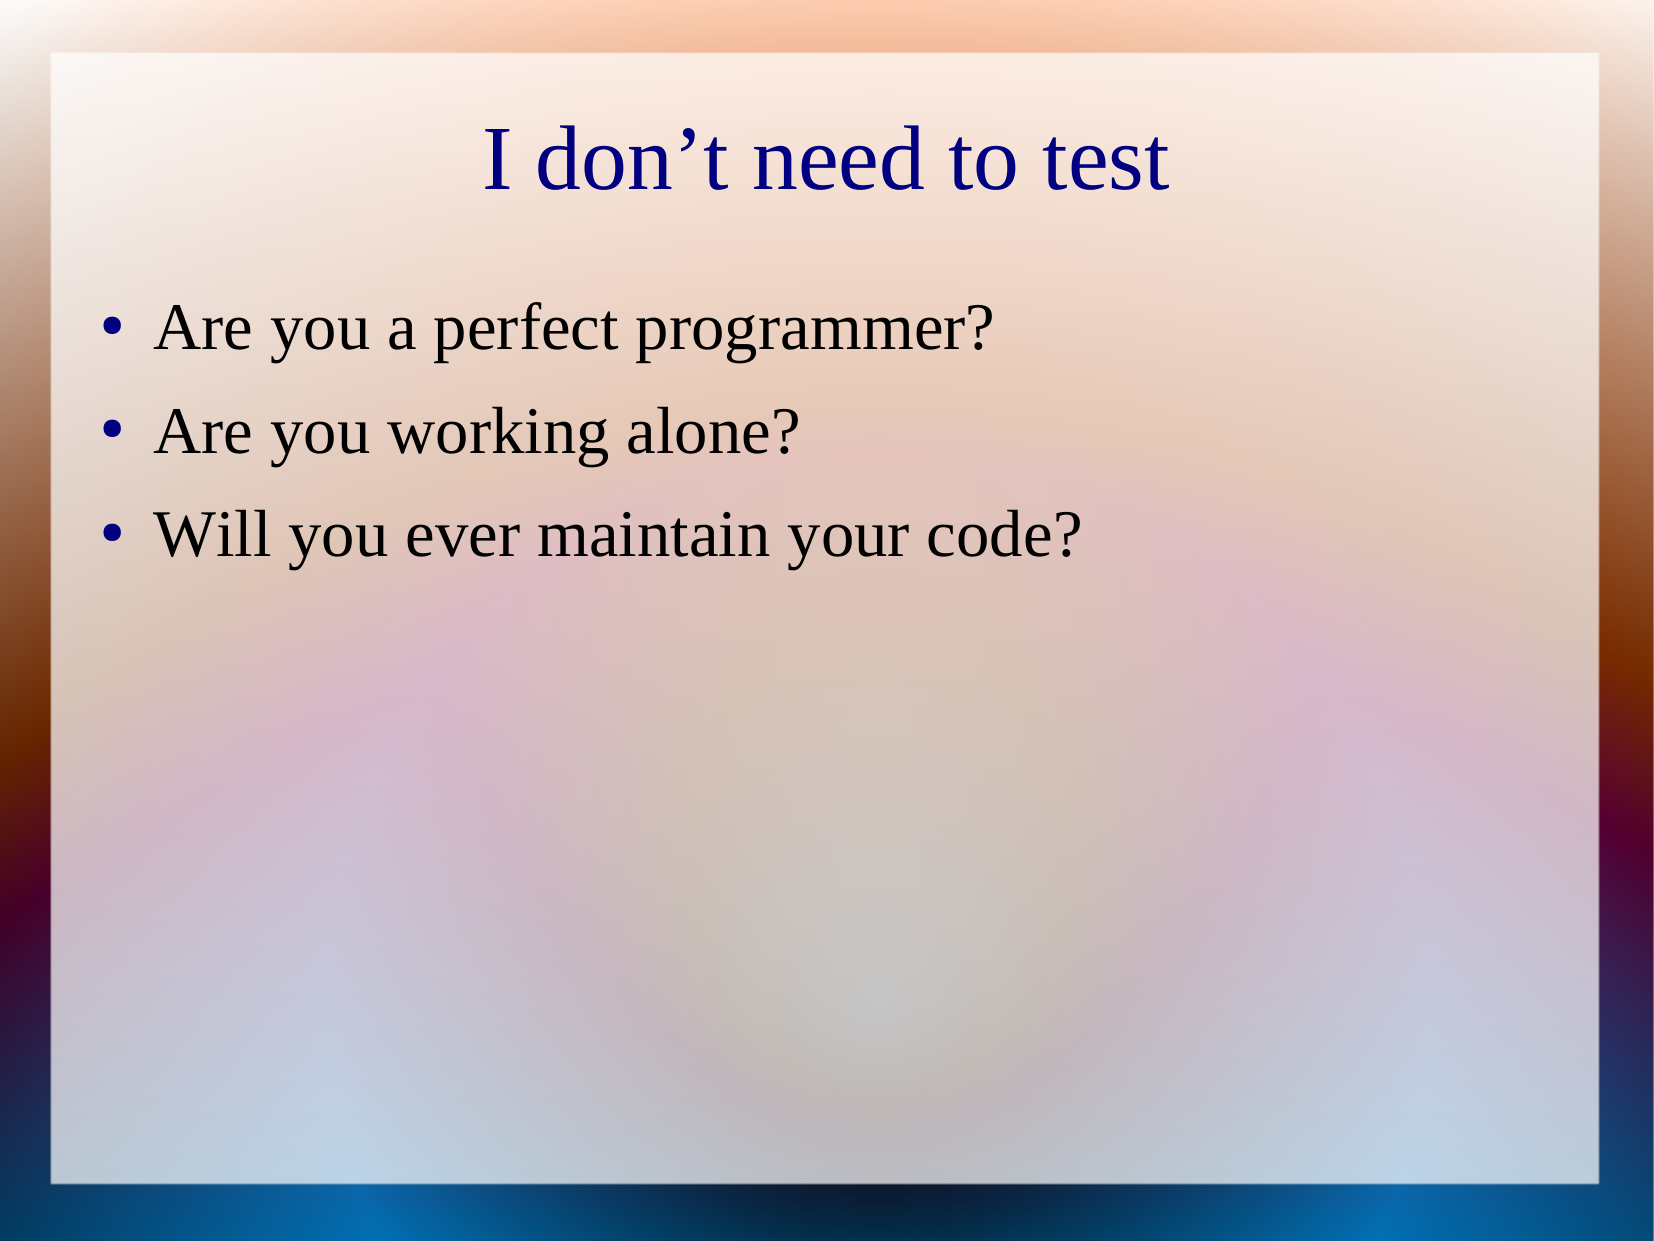

# I don’t need to test
Are you a perfect programmer?
Are you working alone?
Will you ever maintain your code?